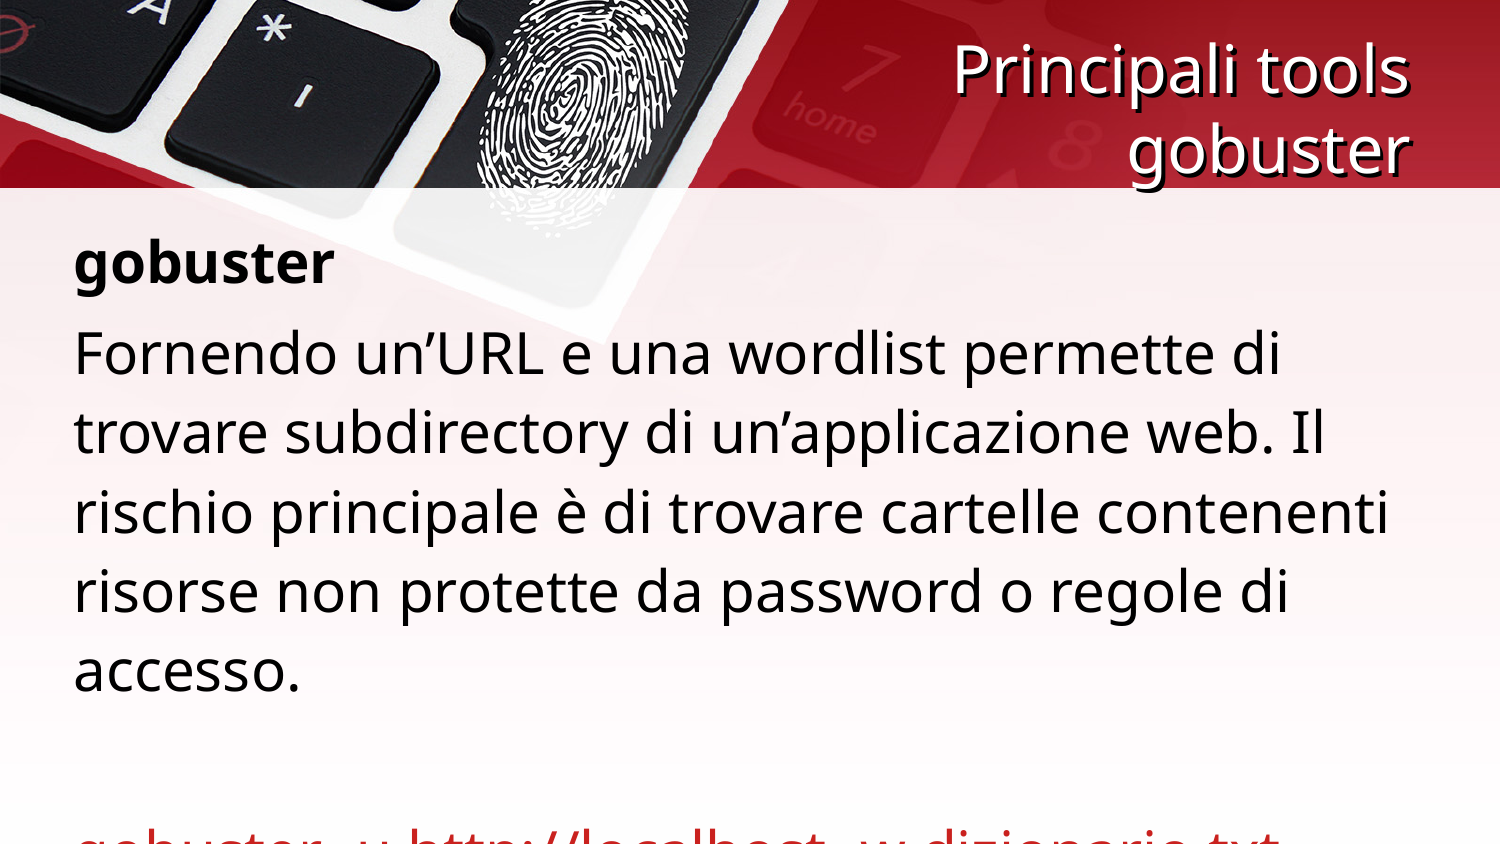

# Principali tools gobuster
gobuster
Fornendo un’URL e una wordlist permette di trovare subdirectory di un’applicazione web. Il rischio principale è di trovare cartelle contenenti risorse non protette da password o regole di accesso.
gobuster -u http://localhost -w dizionario.txt